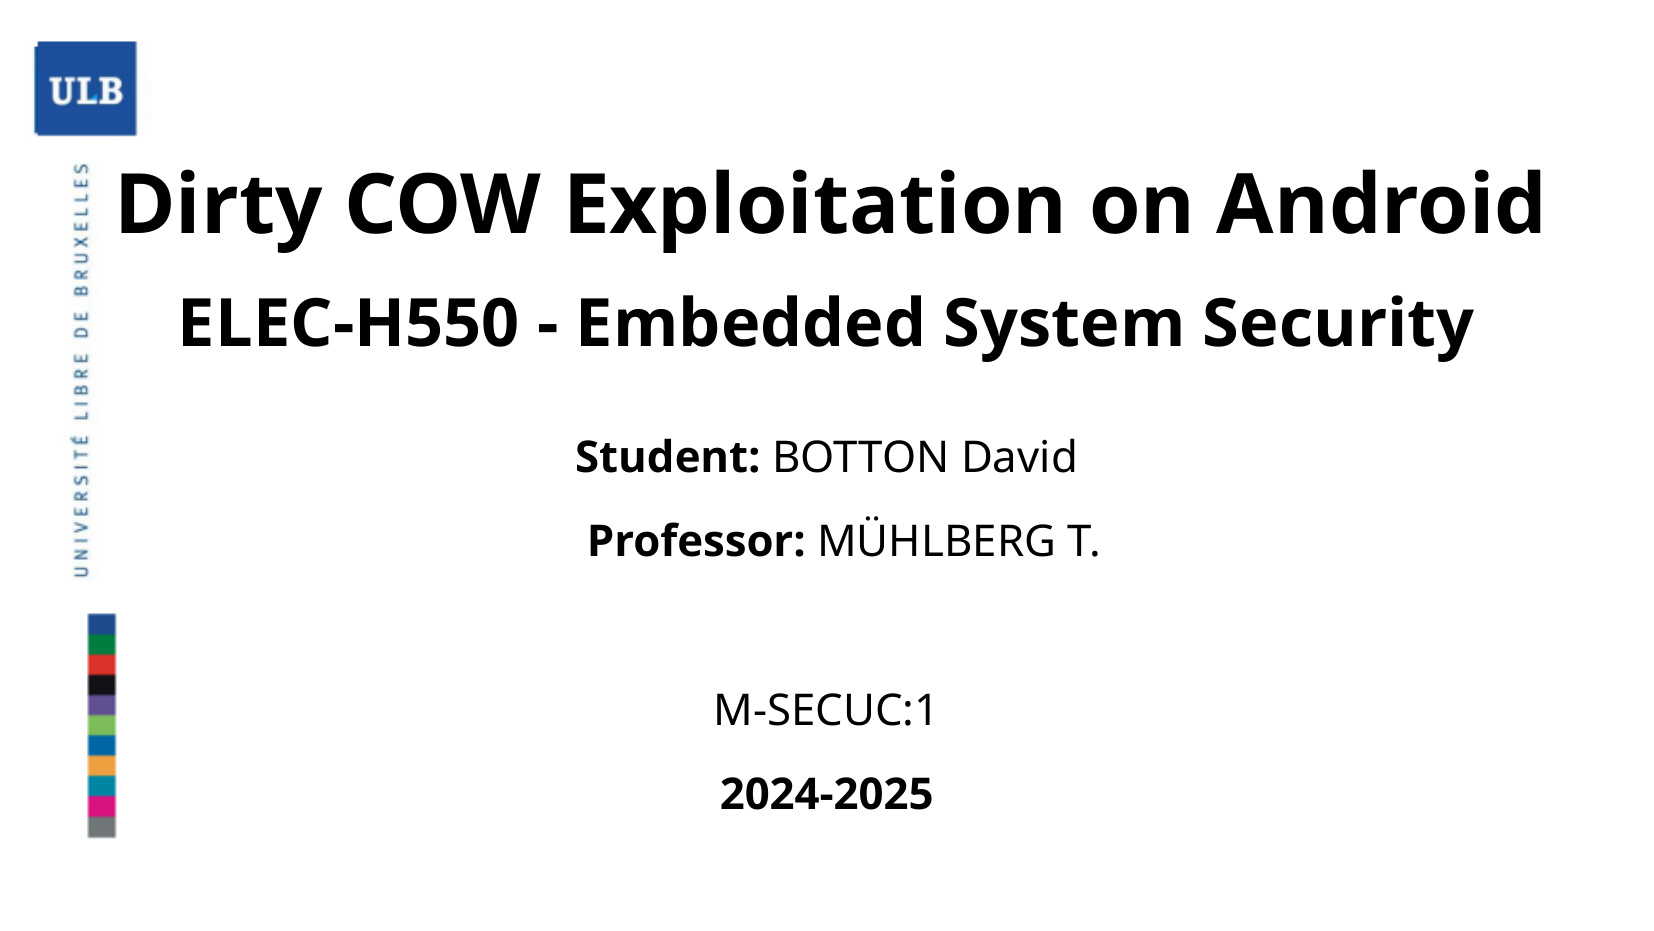

# Dirty COW Exploitation on Android
ELEC-H550 - Embedded System Security
Student: BOTTON David
 Professor: MÜHLBERG T.
M-SECUC:1
2024-2025